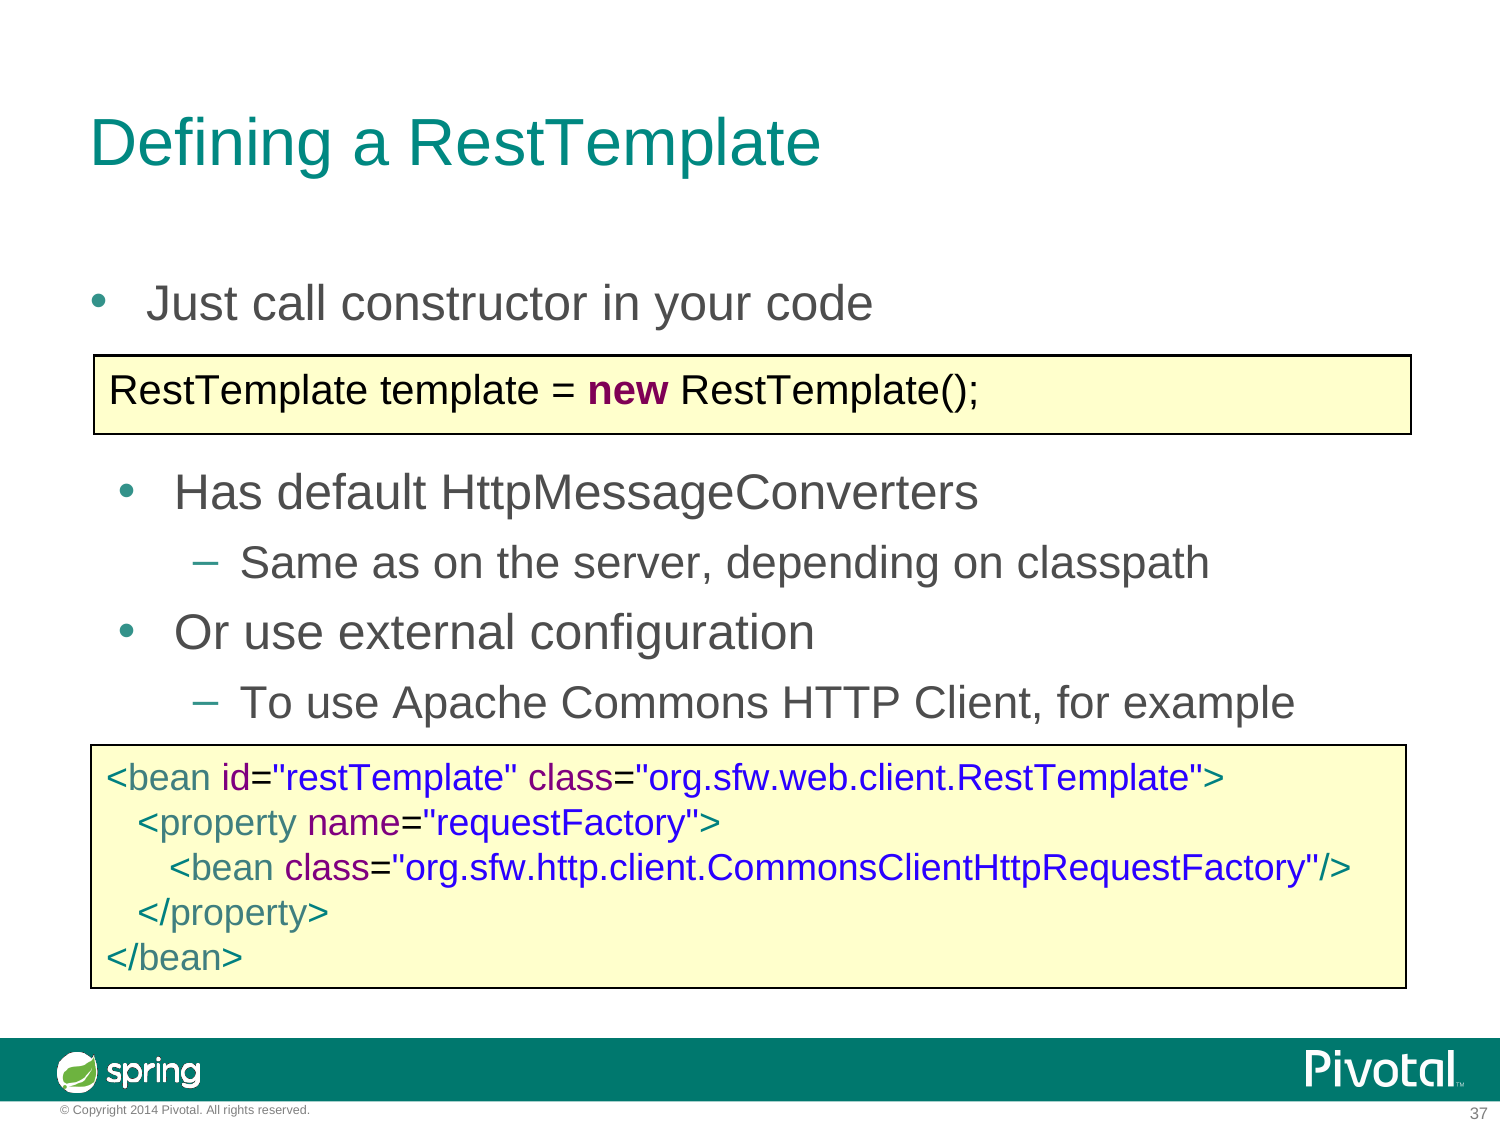

# Defining a RestTemplate
Just call constructor in your code
RestTemplate template = new RestTemplate();
Has default HttpMessageConverters
Same as on the server, depending on classpath
Or use external configuration
To use Apache Commons HTTP Client, for example
<bean id="restTemplate" class="org.sfw.web.client.RestTemplate">
 <property name="requestFactory">
 <bean class="org.sfw.http.client.CommonsClientHttpRequestFactory"/>
 </property>
</bean>